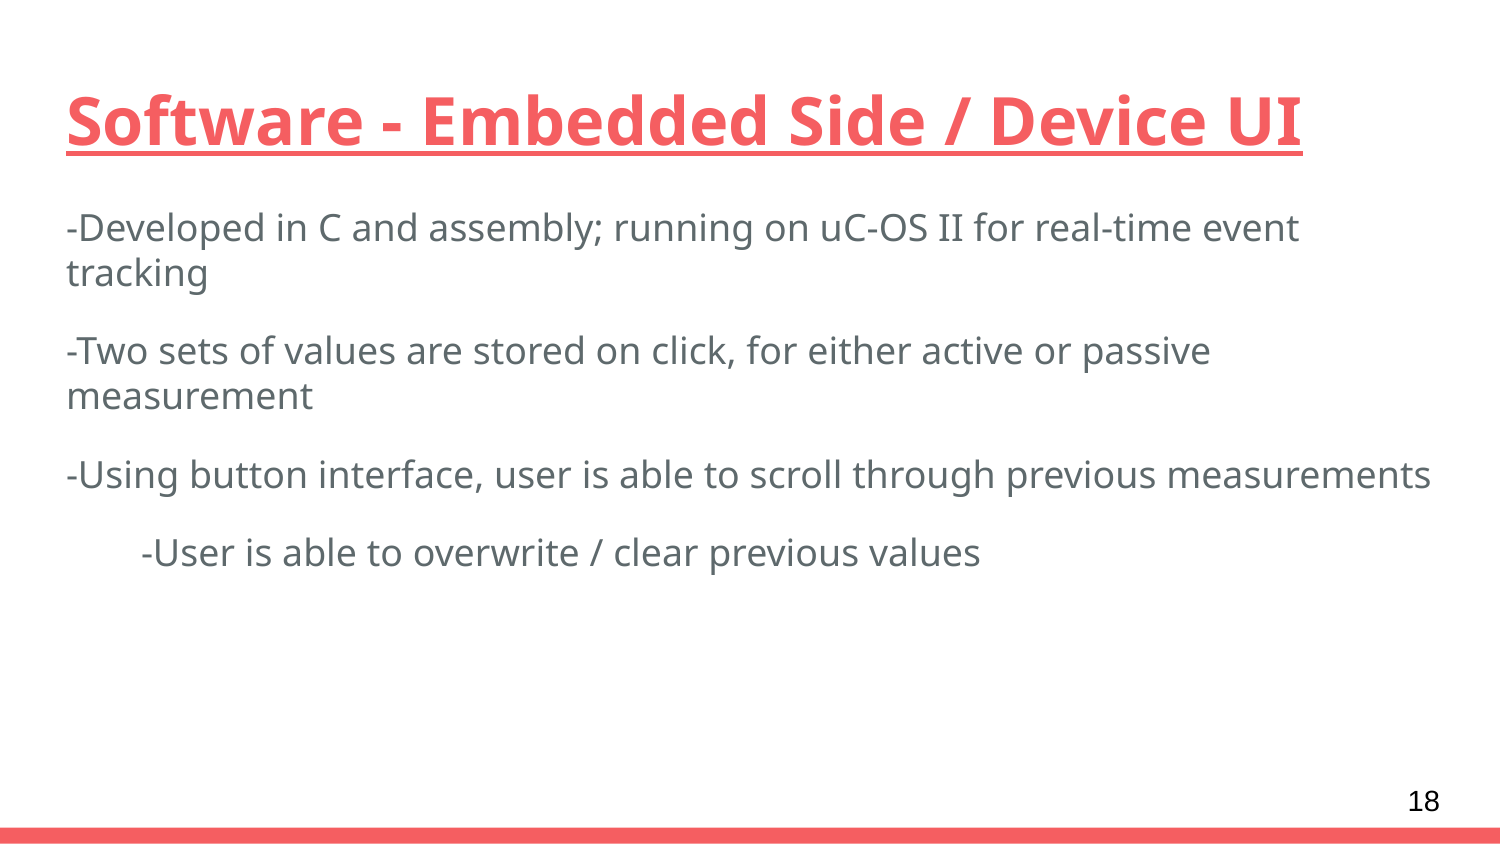

# Software - Embedded Side / Device UI
-Developed in C and assembly; running on uC-OS II for real-time event tracking
-Two sets of values are stored on click, for either active or passive measurement
-Using button interface, user is able to scroll through previous measurements
	-User is able to overwrite / clear previous values